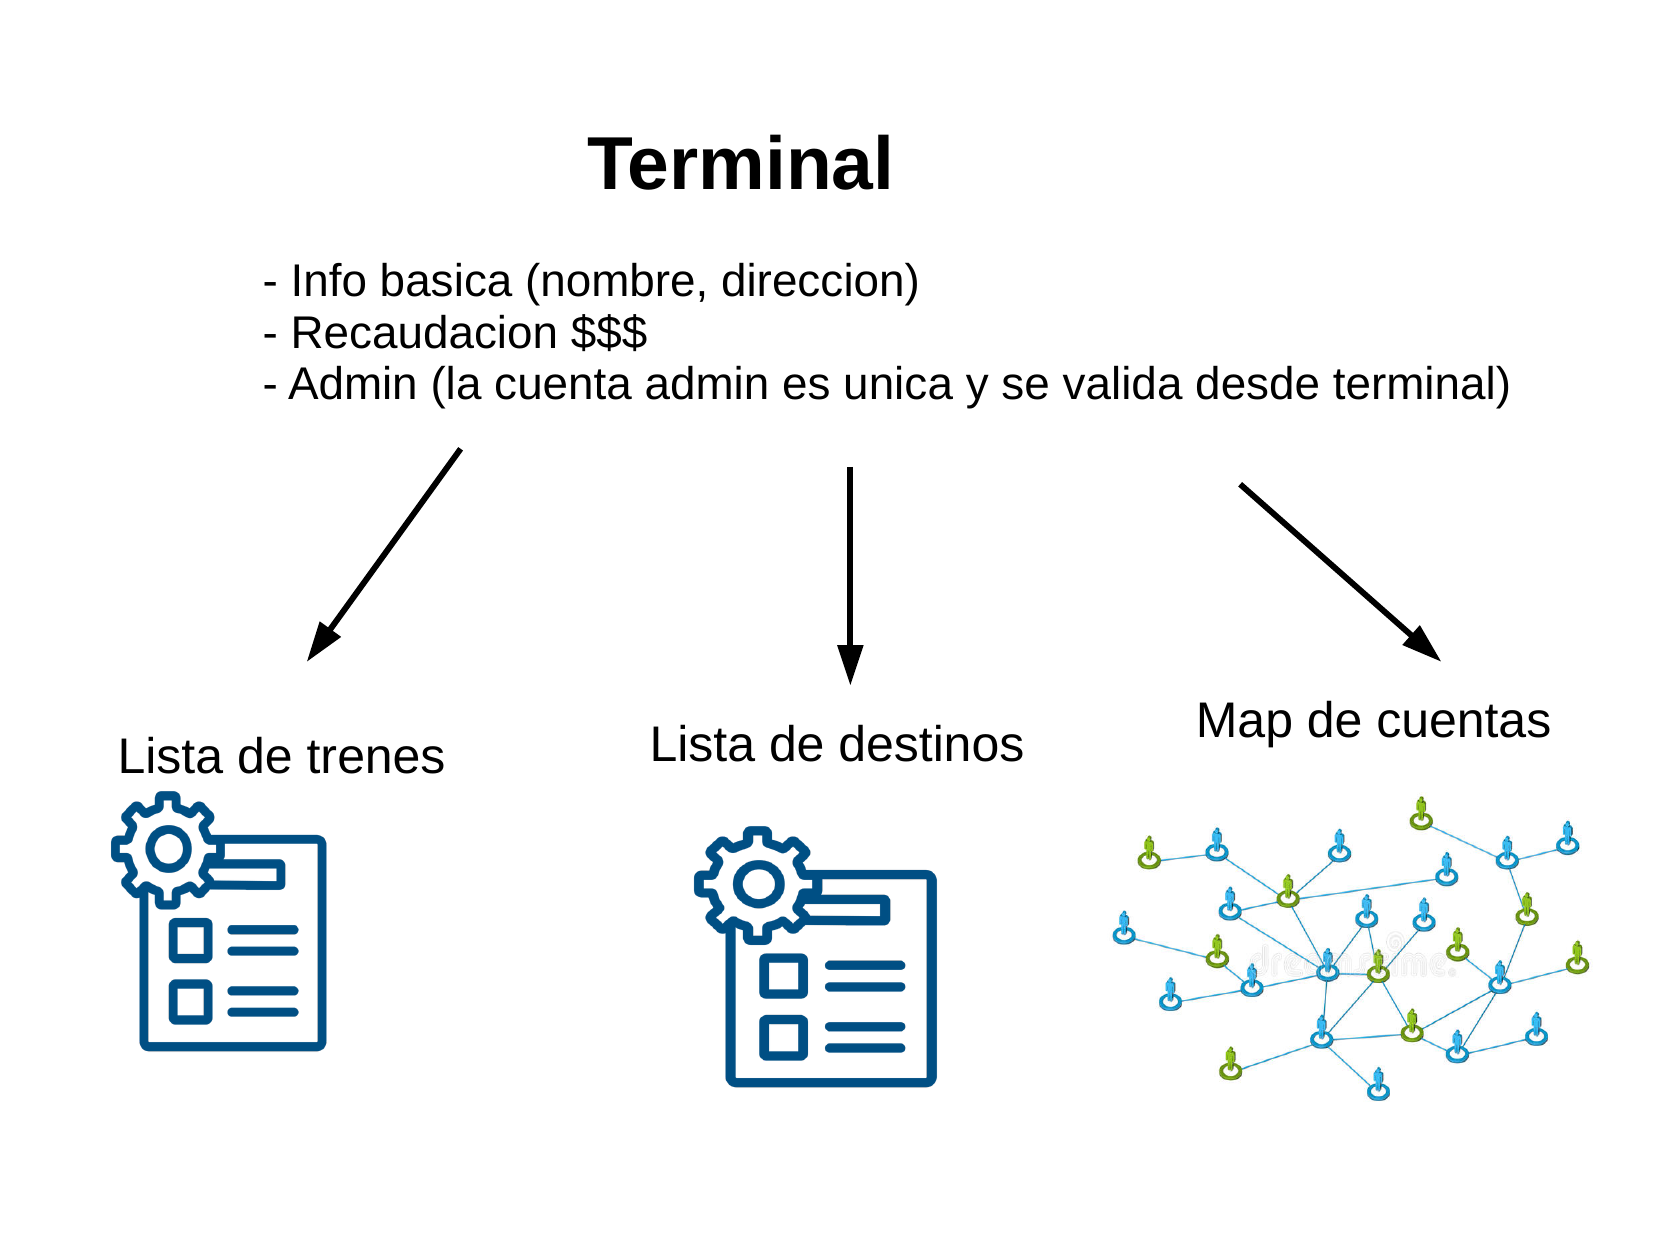

Terminal
- Info basica (nombre, direccion)
- Recaudacion $$$
- Admin (la cuenta admin es unica y se valida desde terminal)
Map de cuentas
Lista de destinos
Lista de trenes